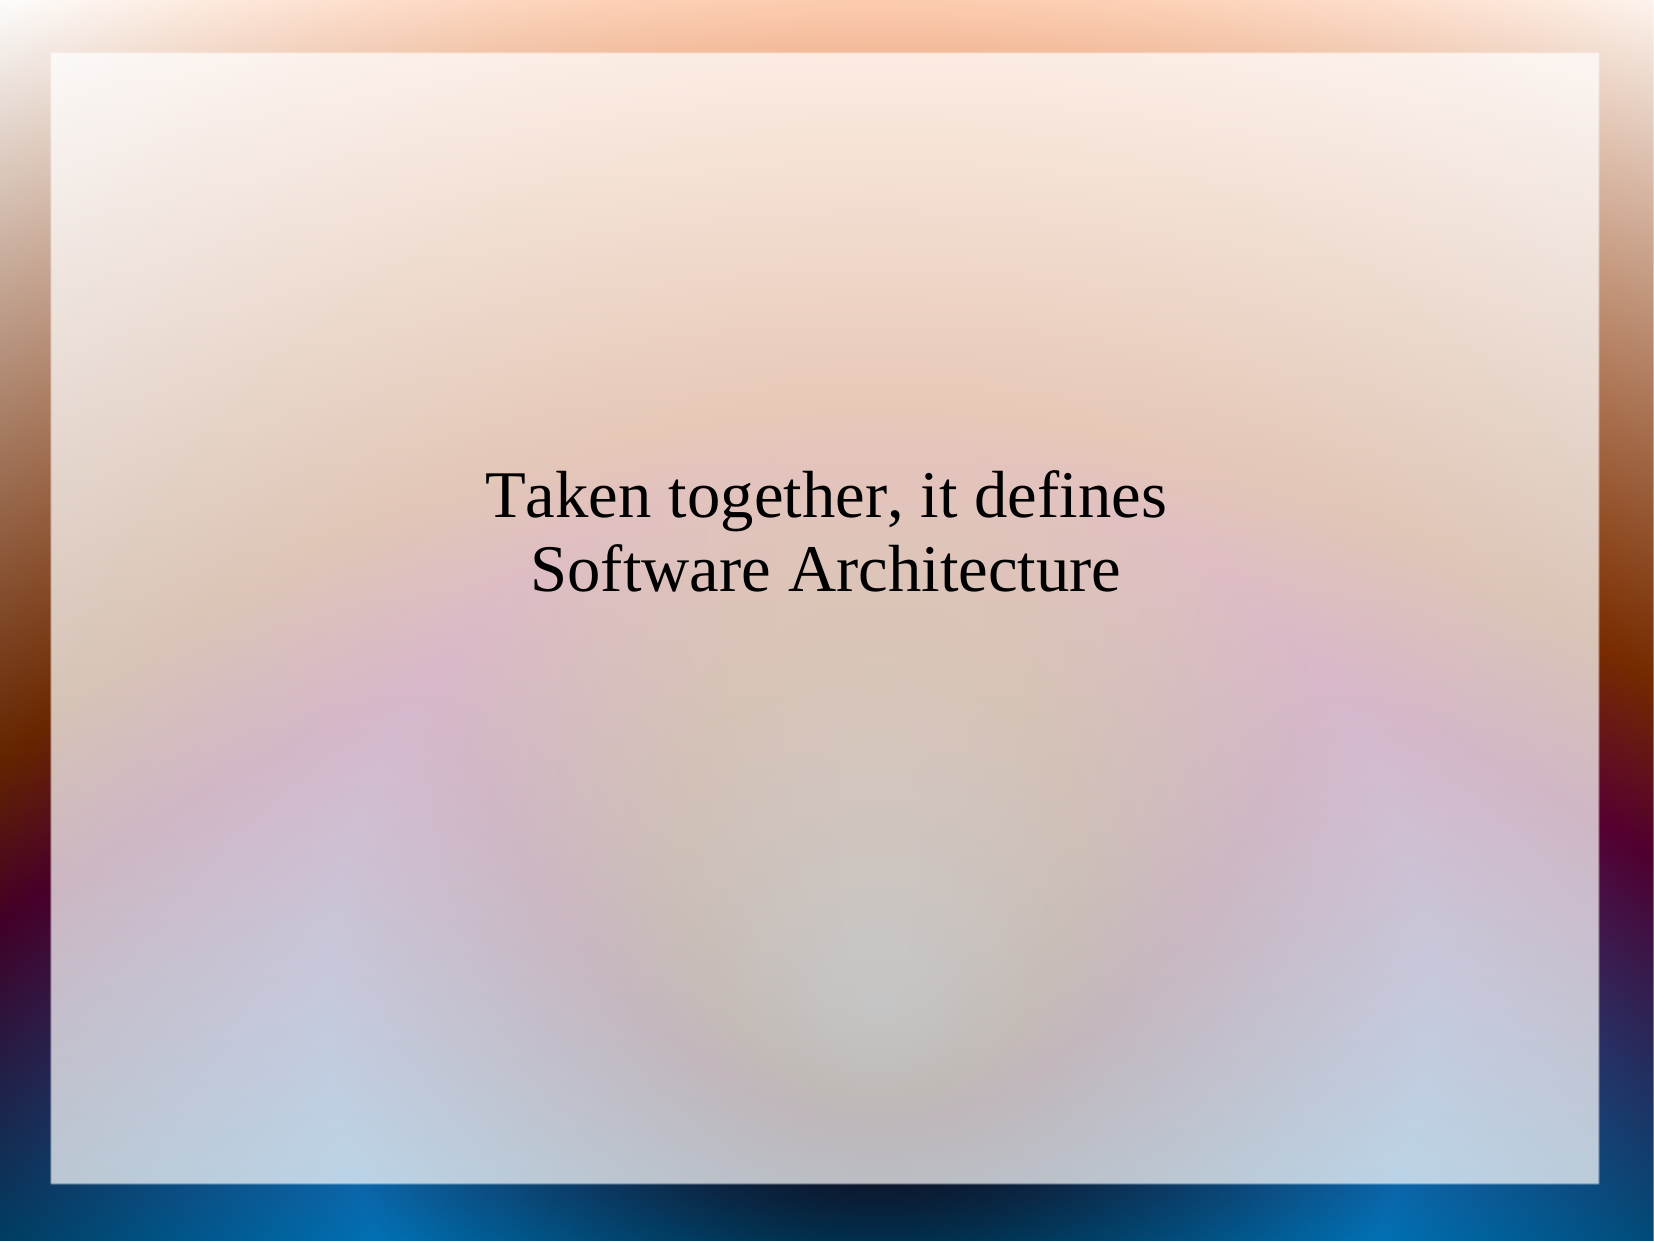

# Taken together, it defines
Software Architecture